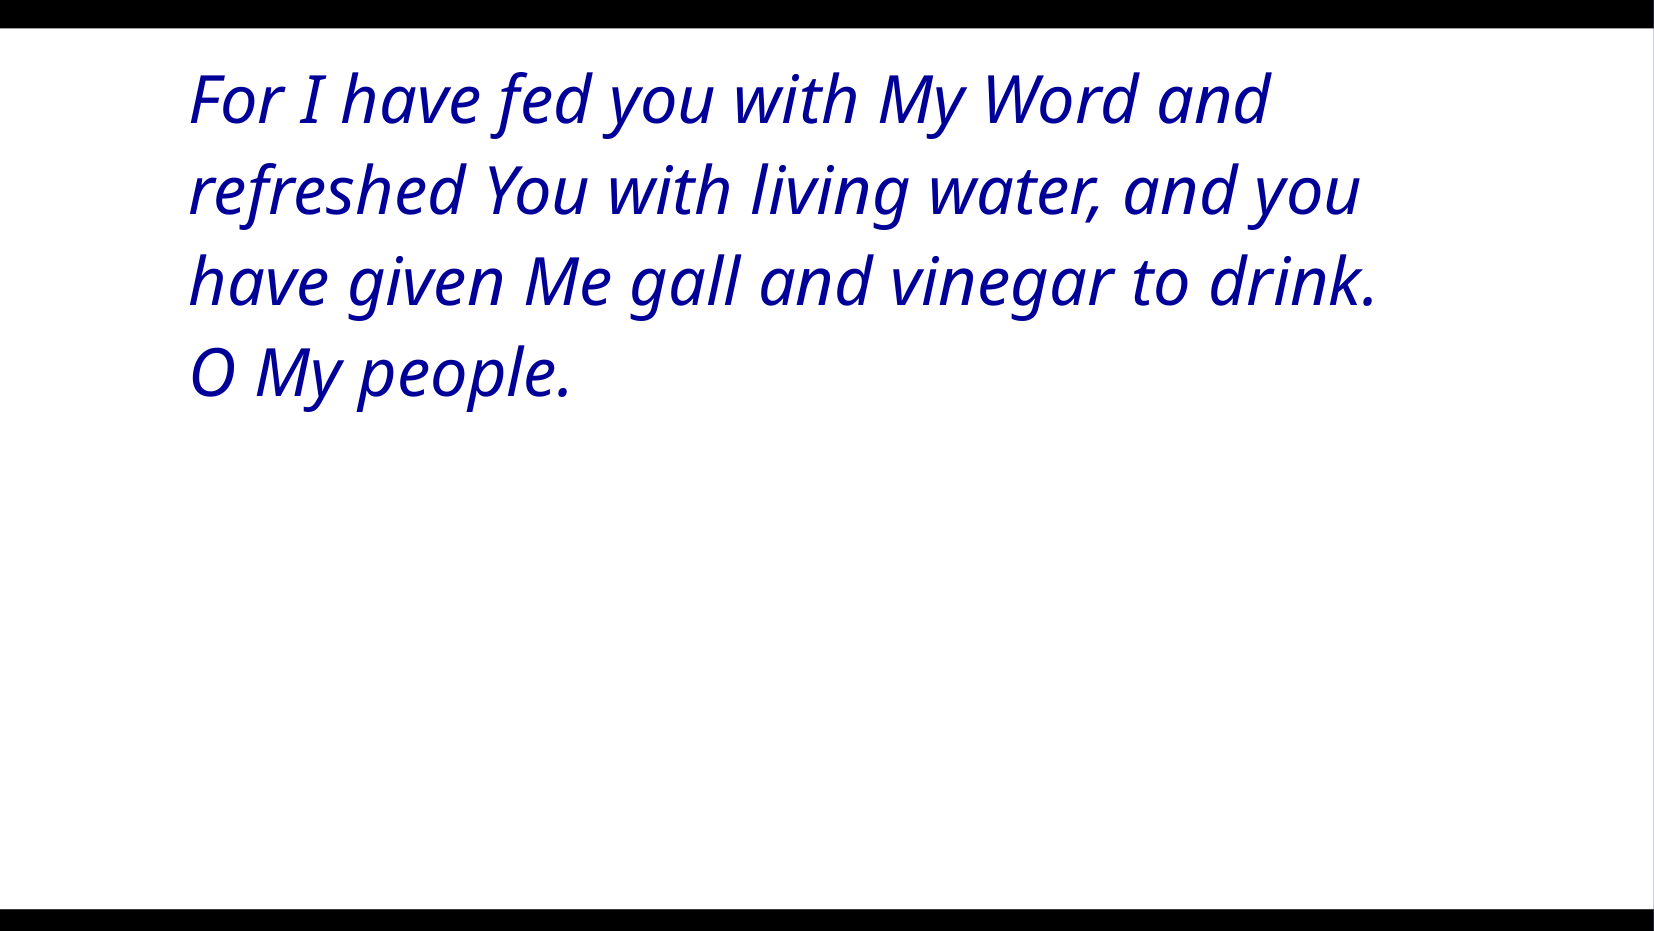

For I have fed you with My Word and
 refreshed You with living water, and you
 have given Me gall and vinegar to drink.
 O My people.